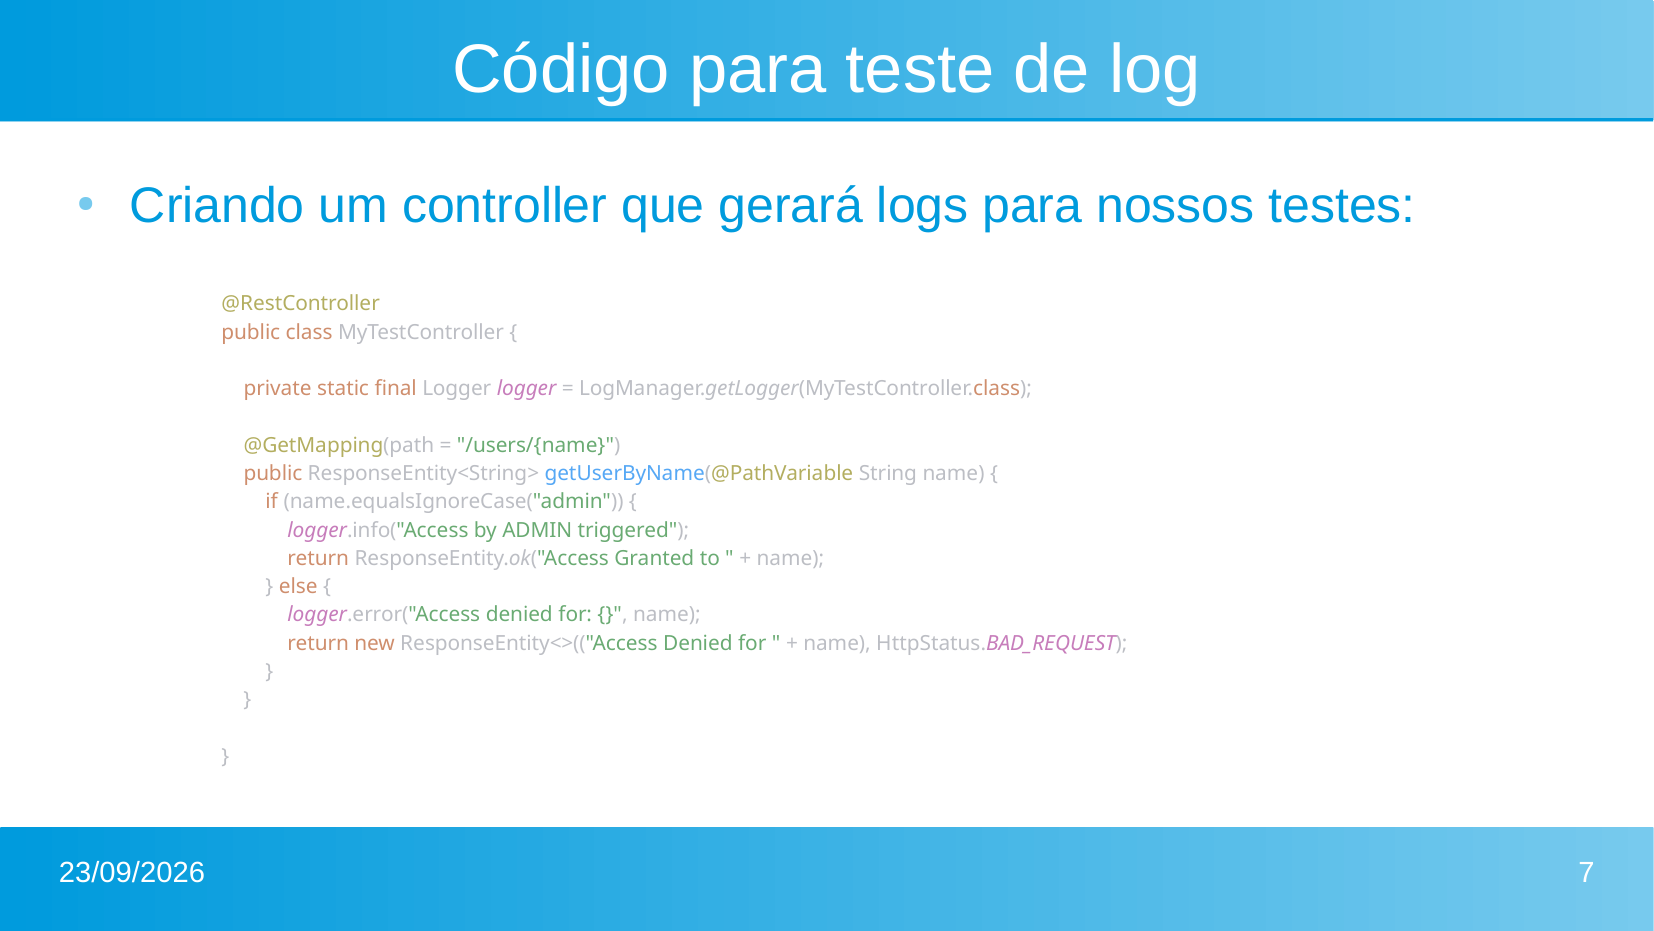

# Código para teste de log
Criando um controller que gerará logs para nossos testes:
@RestController
public class MyTestController {
 private static final Logger logger = LogManager.getLogger(MyTestController.class);
 @GetMapping(path = "/users/{name}")
 public ResponseEntity<String> getUserByName(@PathVariable String name) {
 if (name.equalsIgnoreCase("admin")) {
 logger.info("Access by ADMIN triggered");
 return ResponseEntity.ok("Access Granted to " + name);
 } else {
 logger.error("Access denied for: {}", name);
 return new ResponseEntity<>(("Access Denied for " + name), HttpStatus.BAD_REQUEST);
 }
 }
}
7